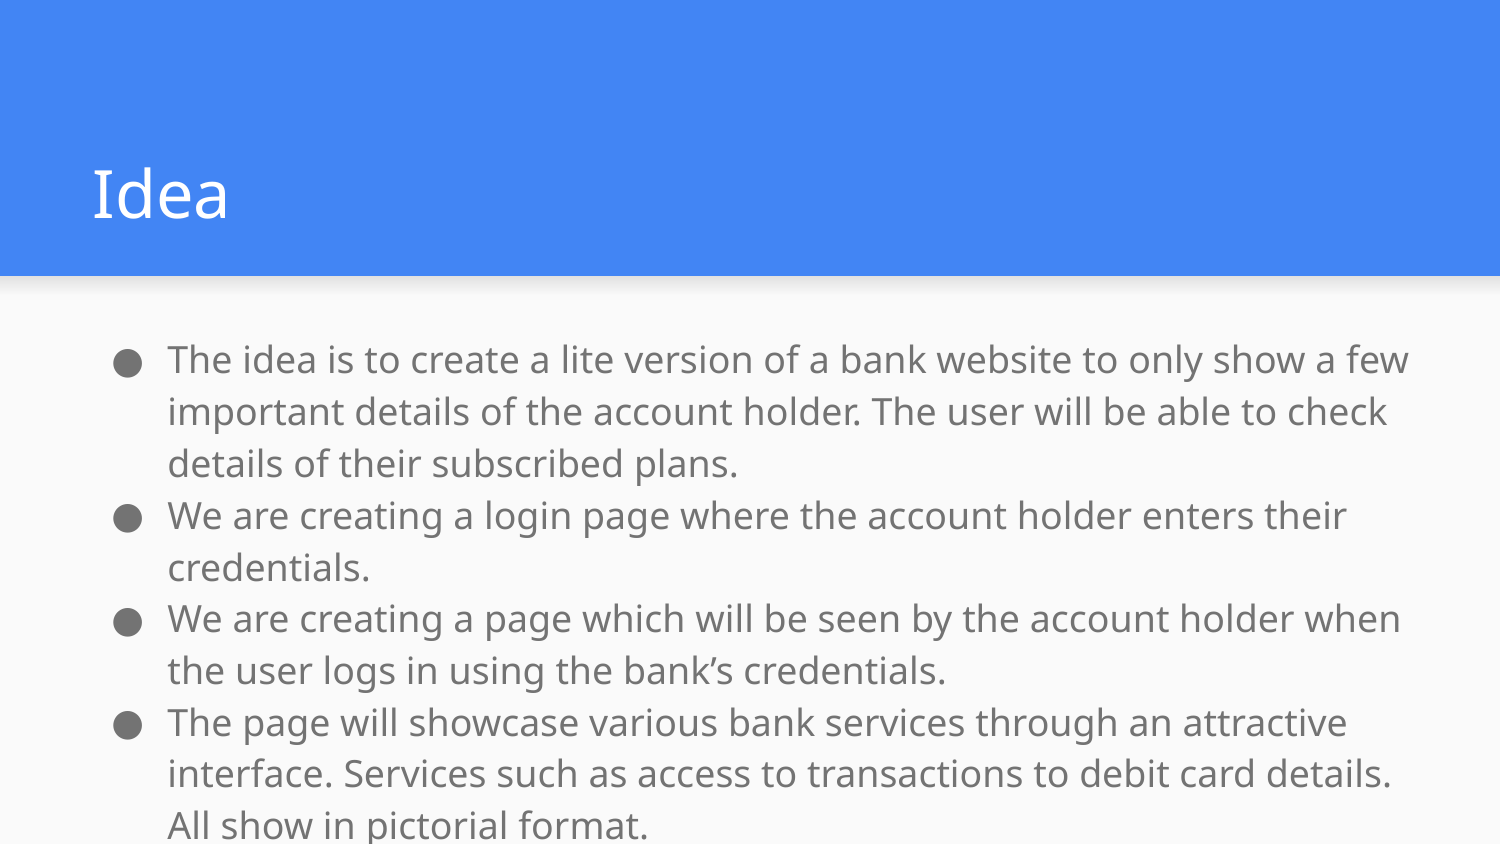

# Idea
The idea is to create a lite version of a bank website to only show a few important details of the account holder. The user will be able to check details of their subscribed plans.
We are creating a login page where the account holder enters their credentials.
We are creating a page which will be seen by the account holder when the user logs in using the bank’s credentials.
The page will showcase various bank services through an attractive interface. Services such as access to transactions to debit card details. All show in pictorial format.